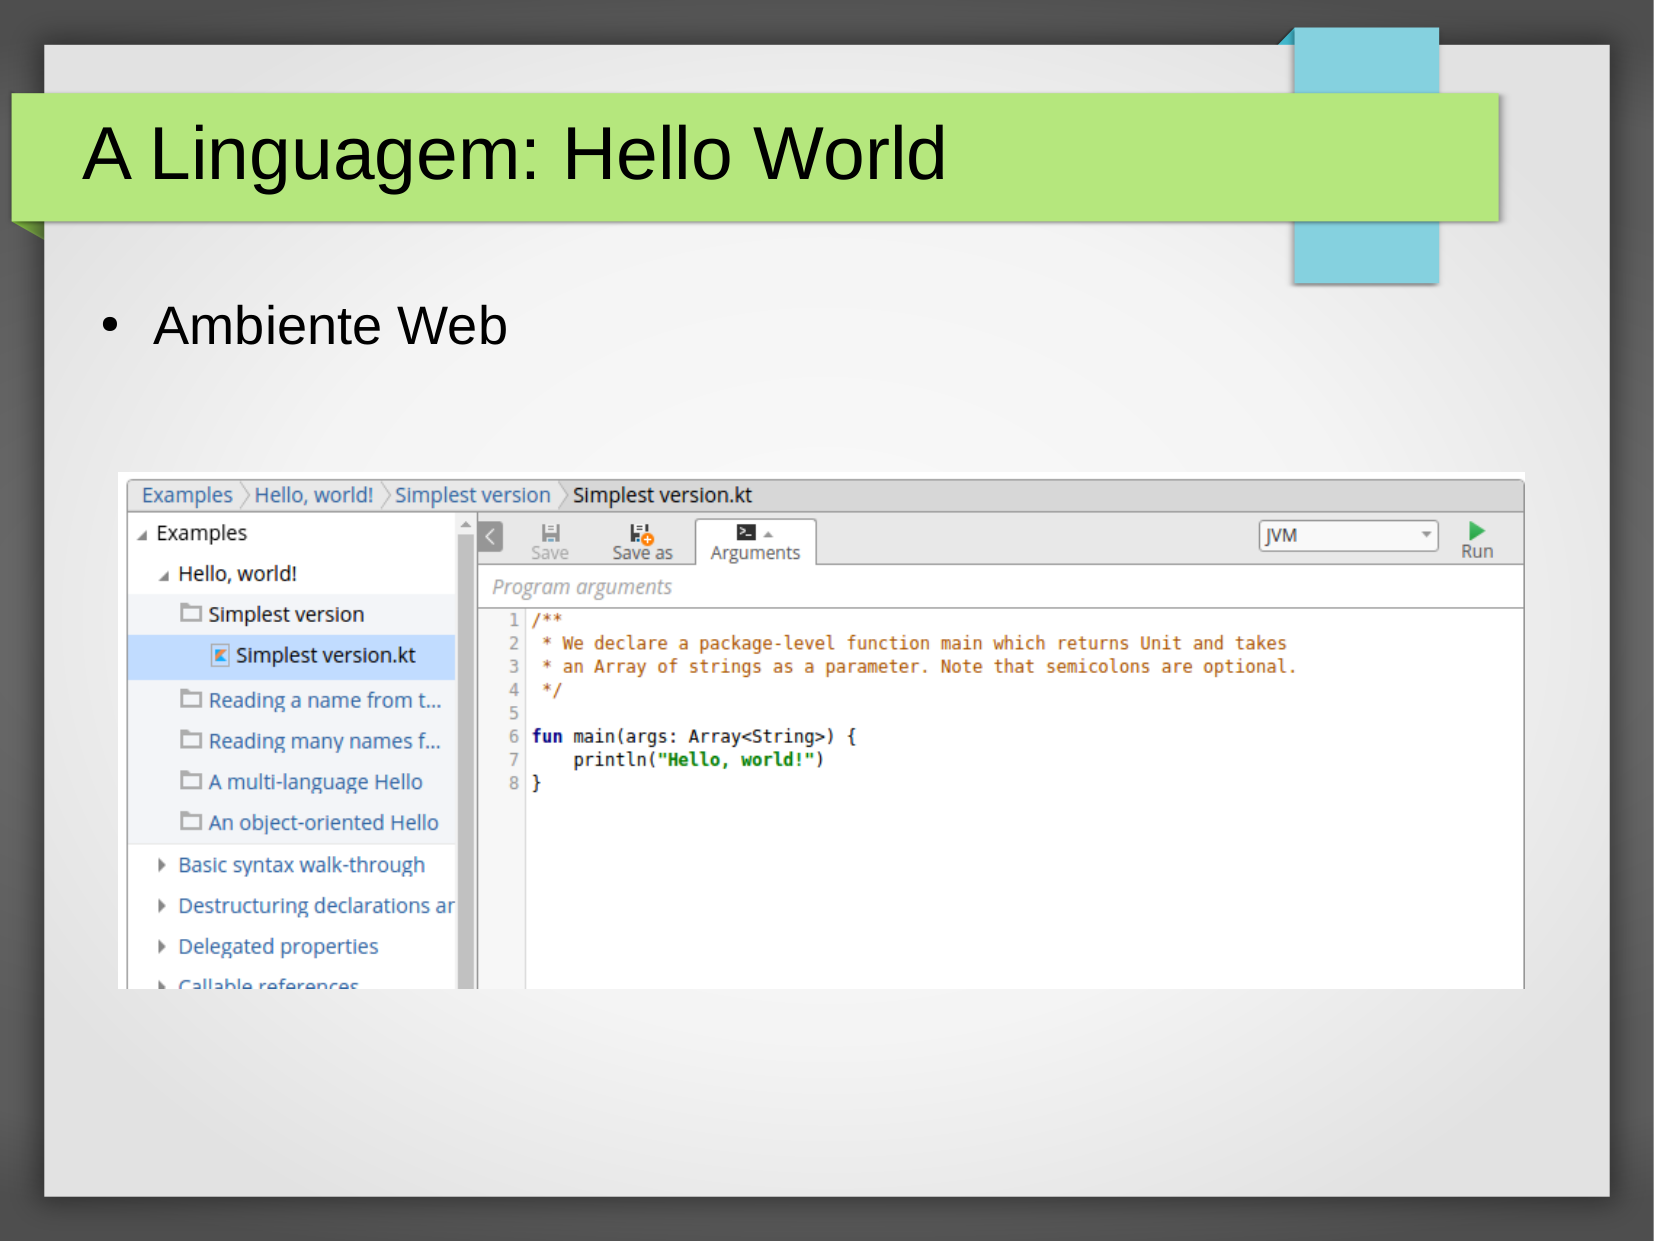

# A Linguagem: Hello World
Ambiente Web